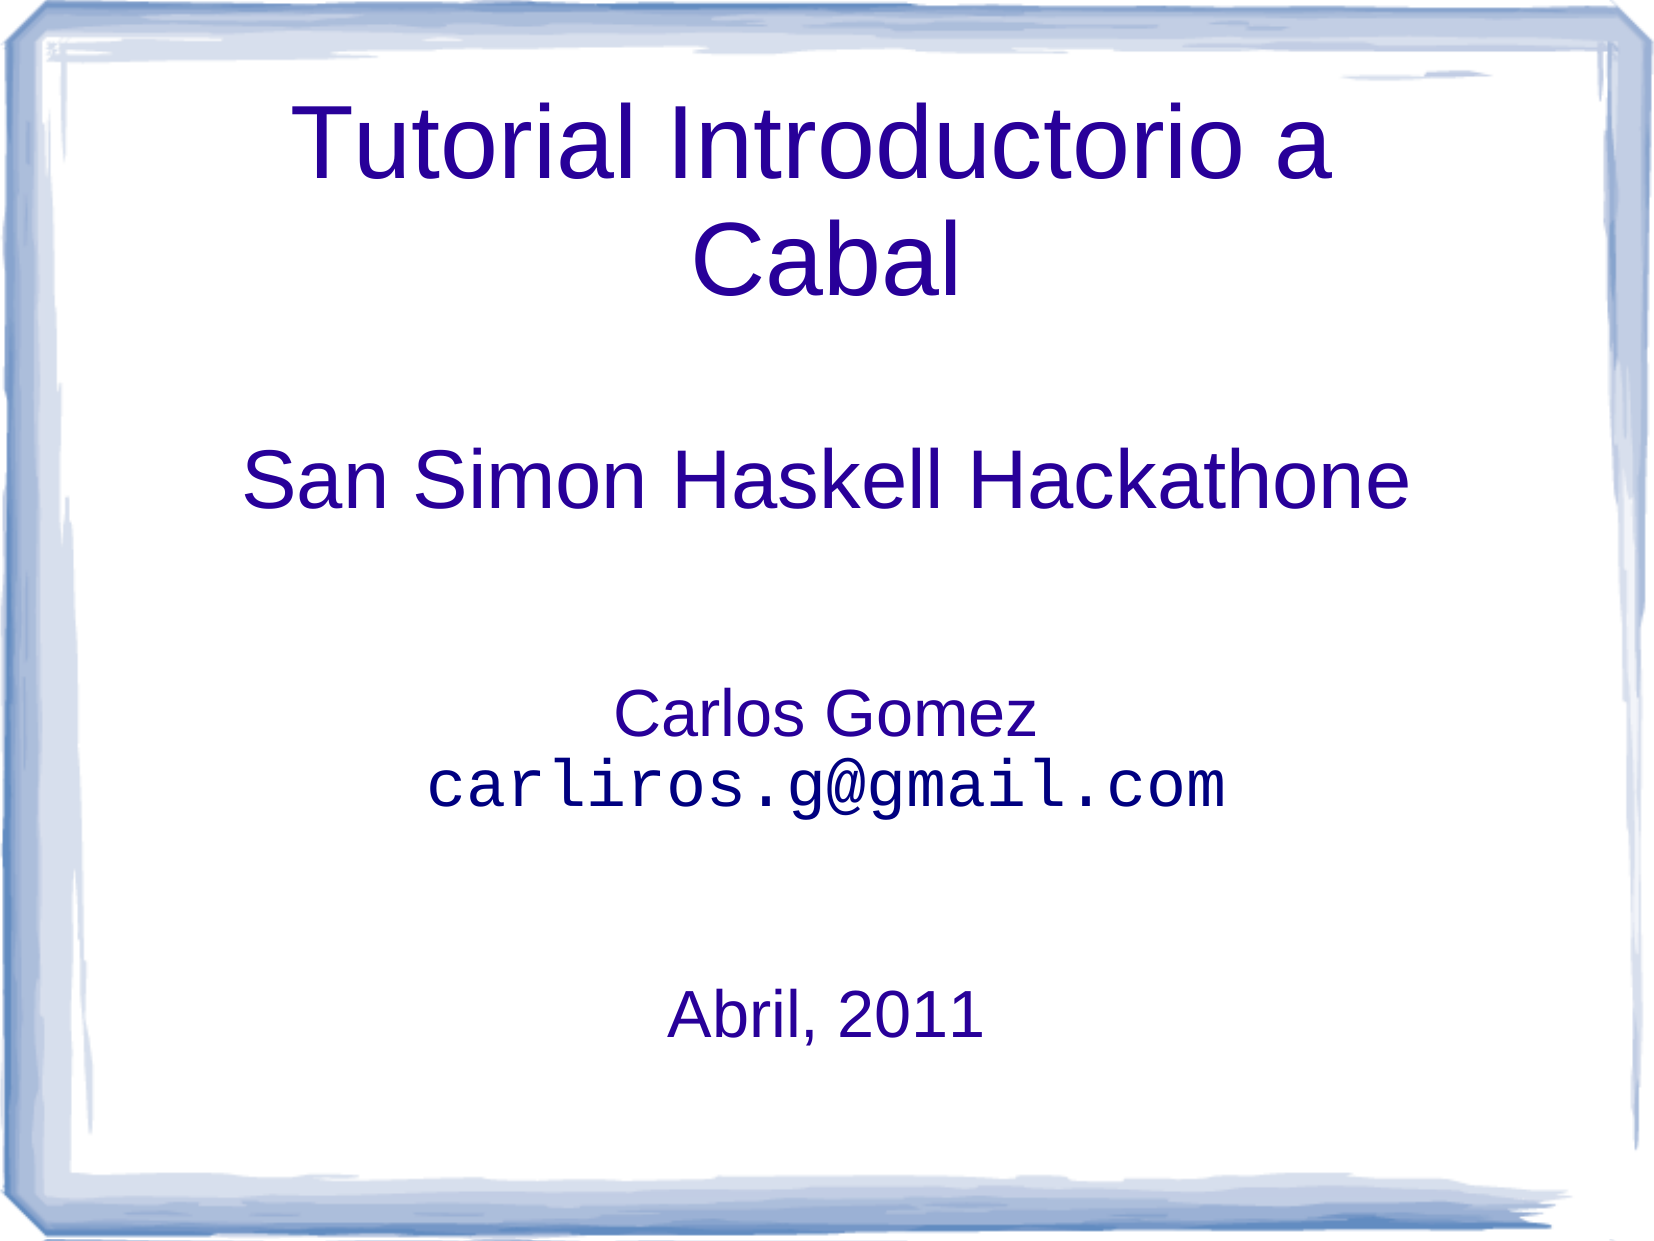

# Tutorial Introductorio a
Cabal
San Simon Haskell Hackathone
Carlos Gomez
carliros.g@gmail.com
Abril, 2011